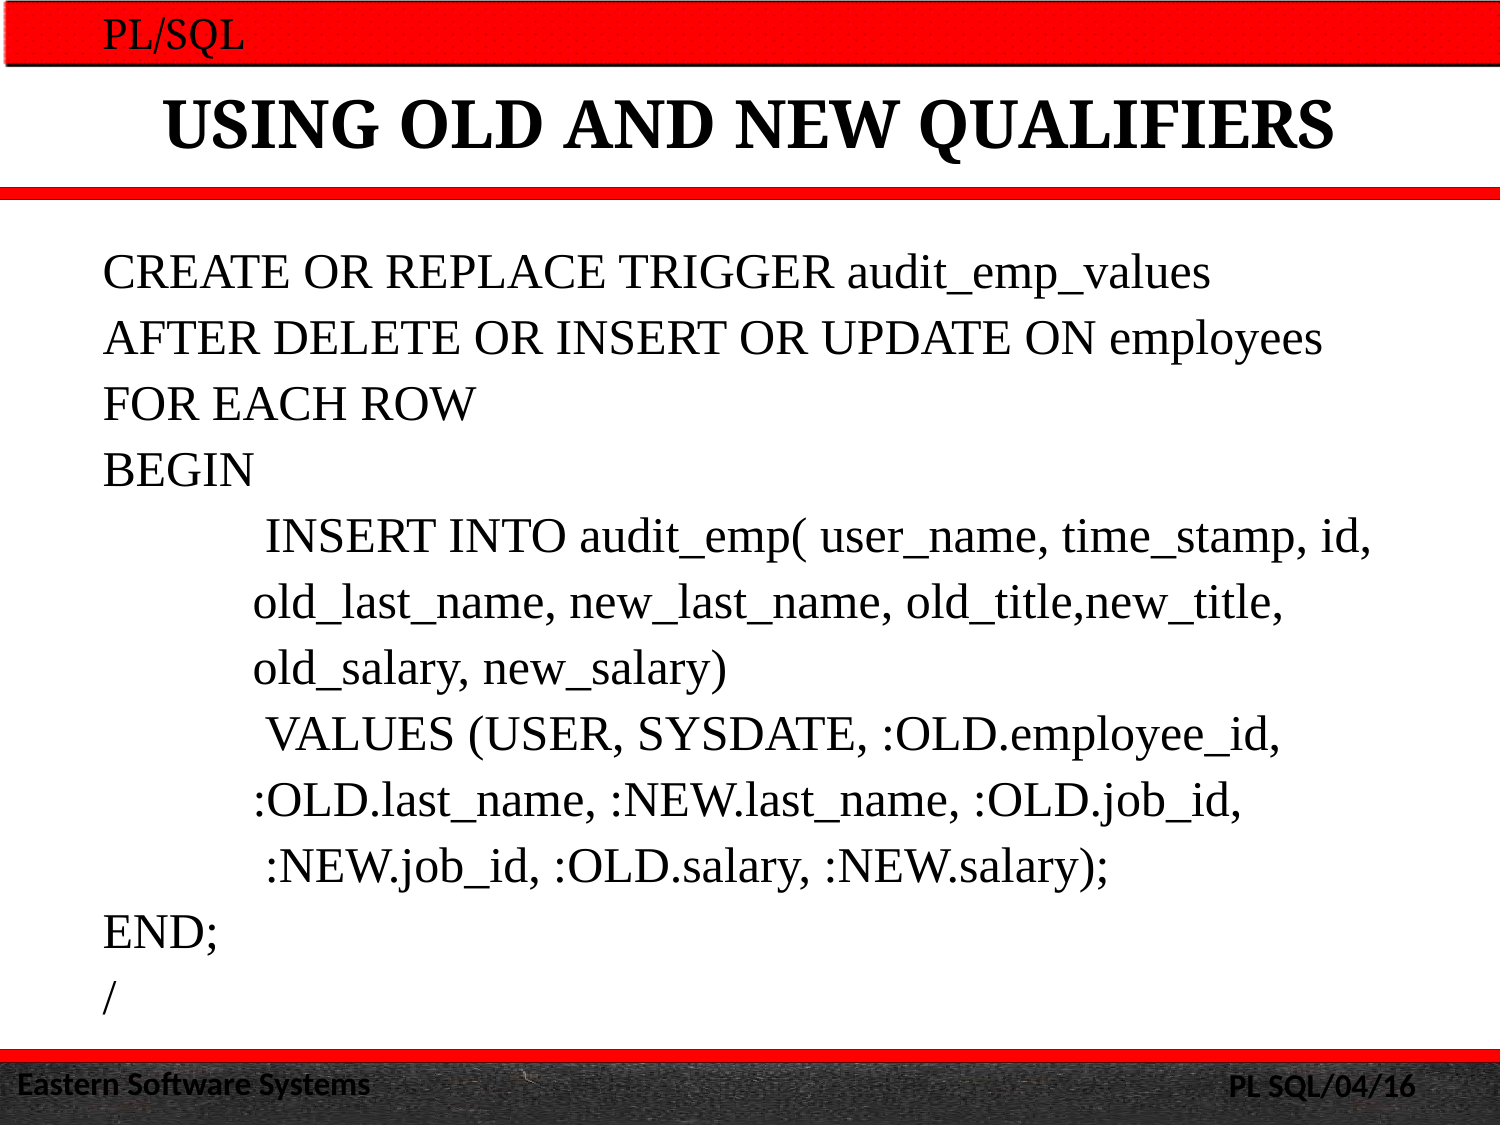

PL/SQL
USING OLD AND NEW QUALIFIERS
CREATE OR REPLACE TRIGGER audit_emp_values
AFTER DELETE OR INSERT OR UPDATE ON employees
FOR EACH ROW
BEGIN
 	 INSERT INTO audit_emp( user_name, time_stamp, id,
 	old_last_name, new_last_name, old_title,new_title, 		old_salary, new_salary)
 	 VALUES (USER, SYSDATE, :OLD.employee_id,
 	:OLD.last_name, :NEW.last_name, :OLD.job_id,
 	 :NEW.job_id, :OLD.salary, :NEW.salary);
END;
/
Eastern Software Systems
				 PL SQL/04/16